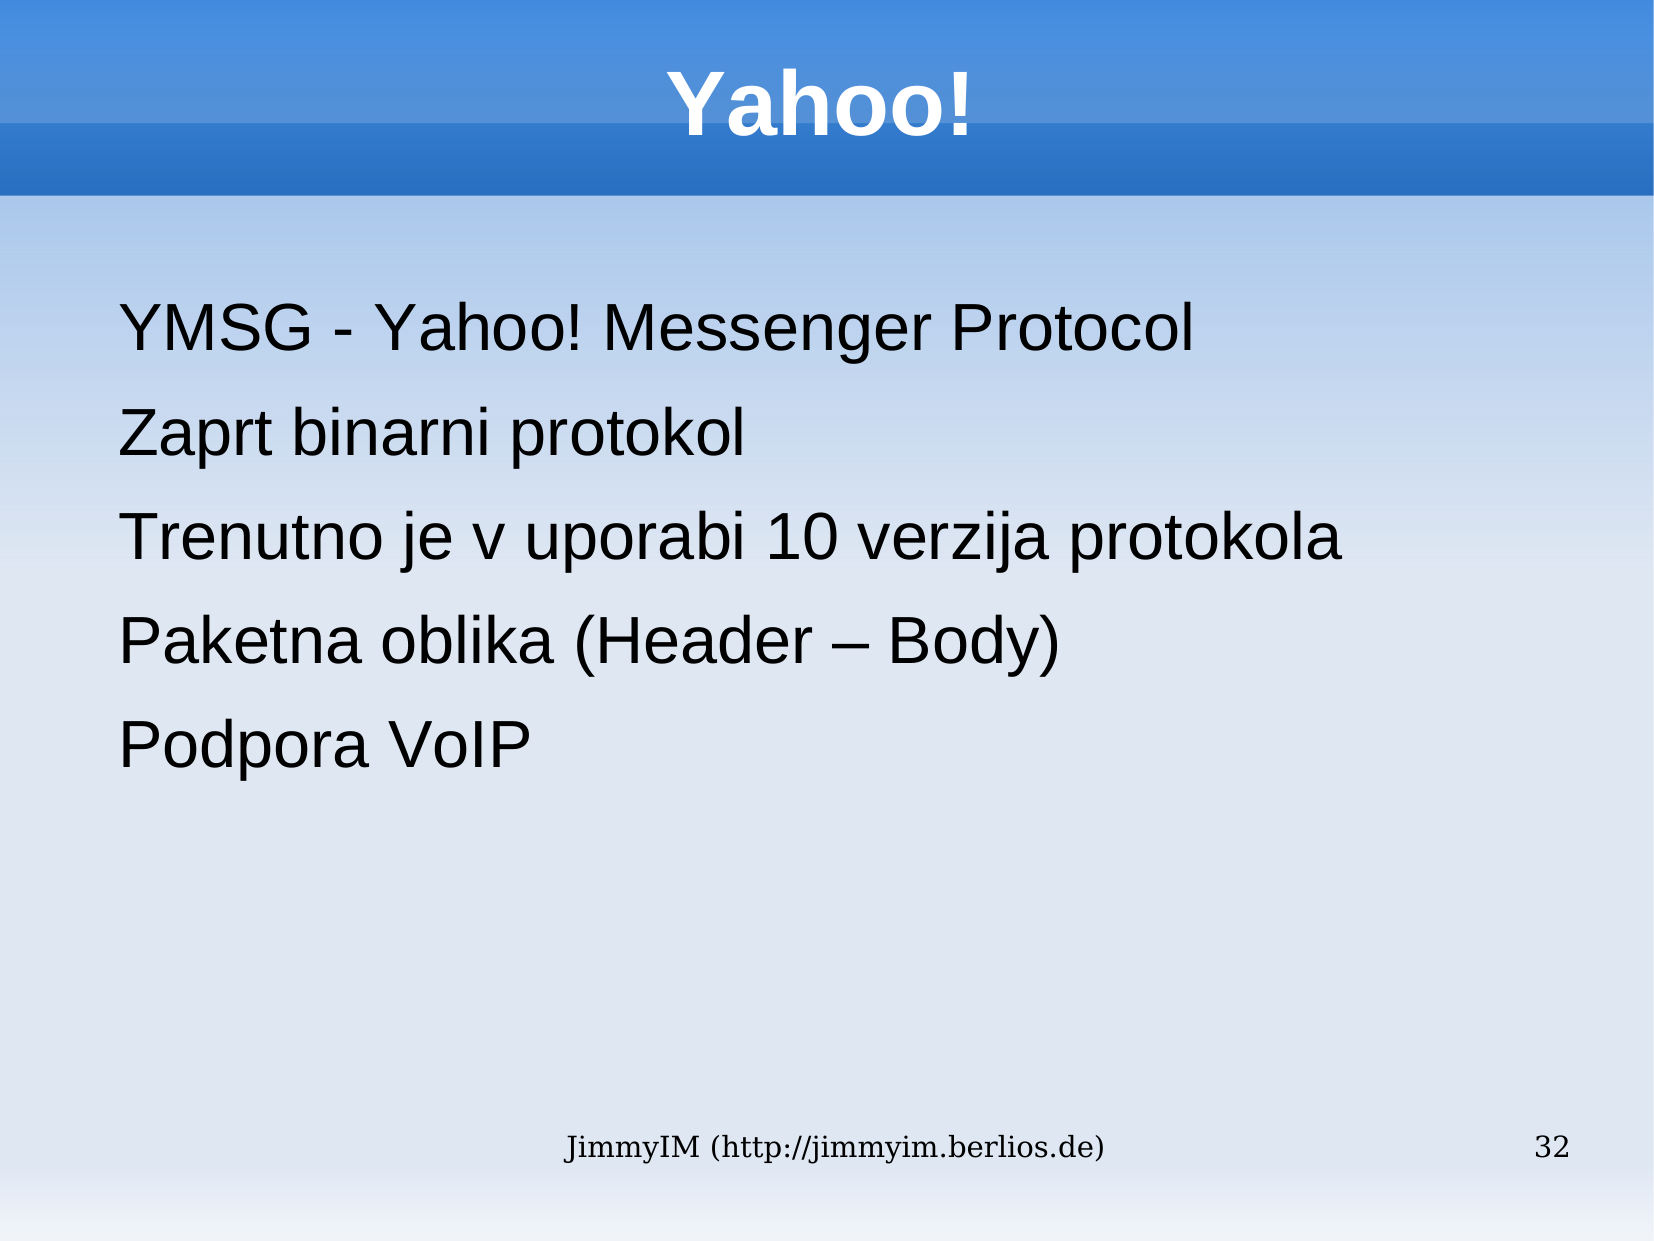

# Yahoo!
YMSG - Yahoo! Messenger Protocol
Zaprt binarni protokol
Trenutno je v uporabi 10 verzija protokola
Paketna oblika (Header – Body)
Podpora VoIP
JimmyIM (http://jimmyim.berlios.de)
32